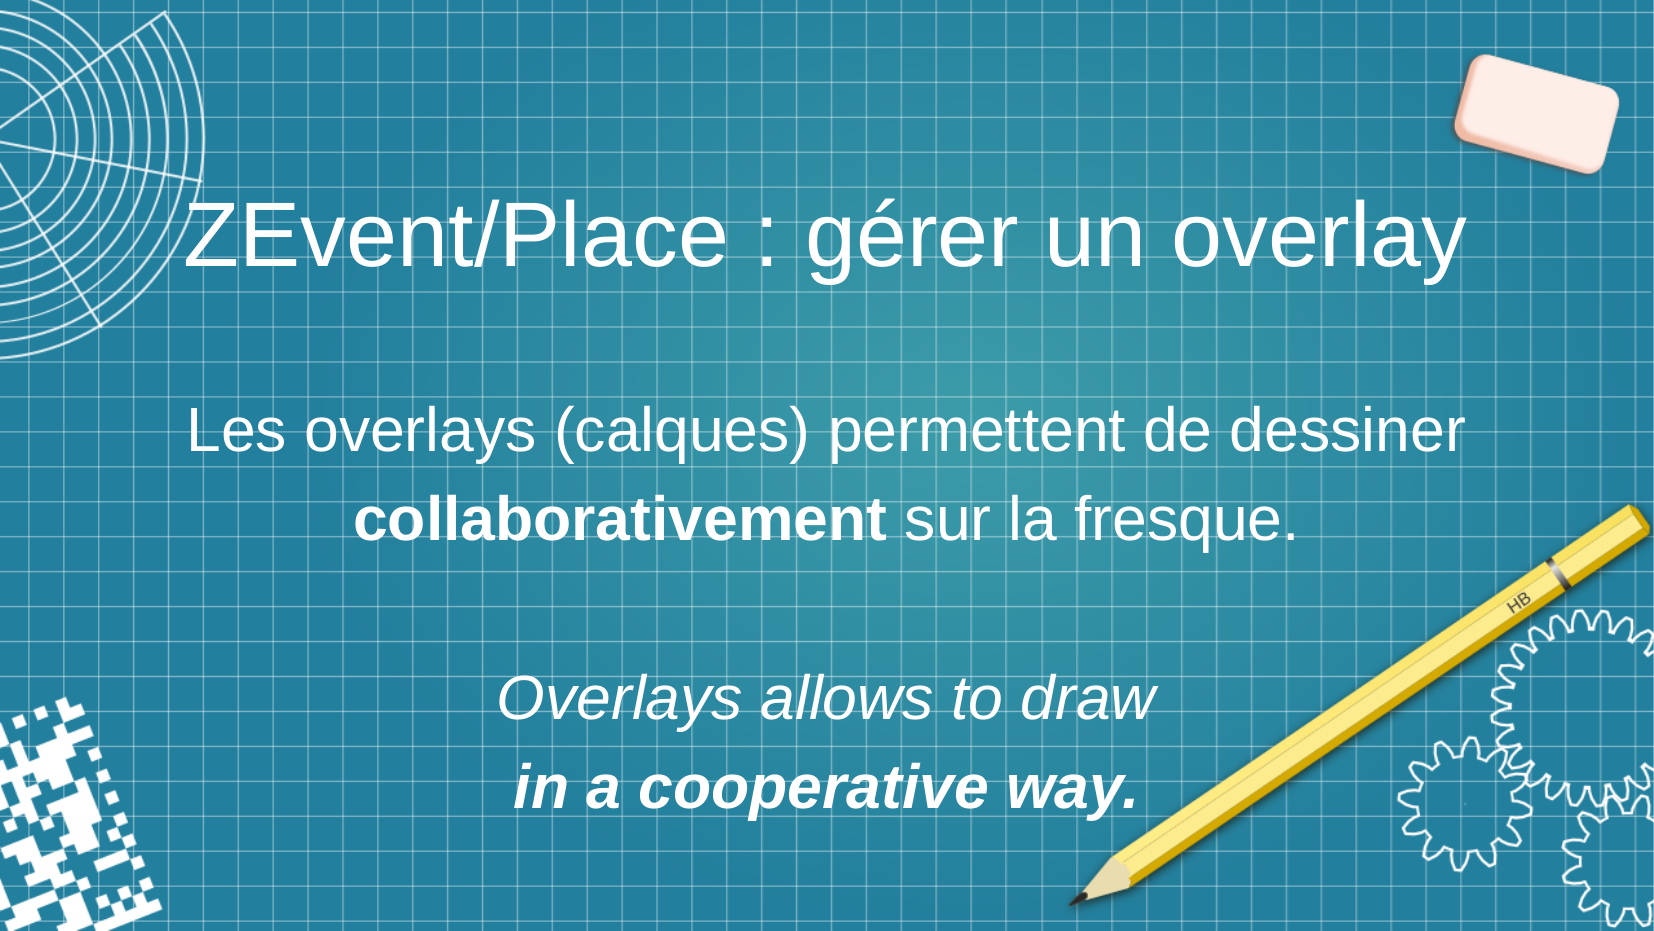

# ZEvent/Place : gérer un overlay
Les overlays (calques) permettent de dessiner
collaborativement sur la fresque.
Overlays allows to draw
in a cooperative way.